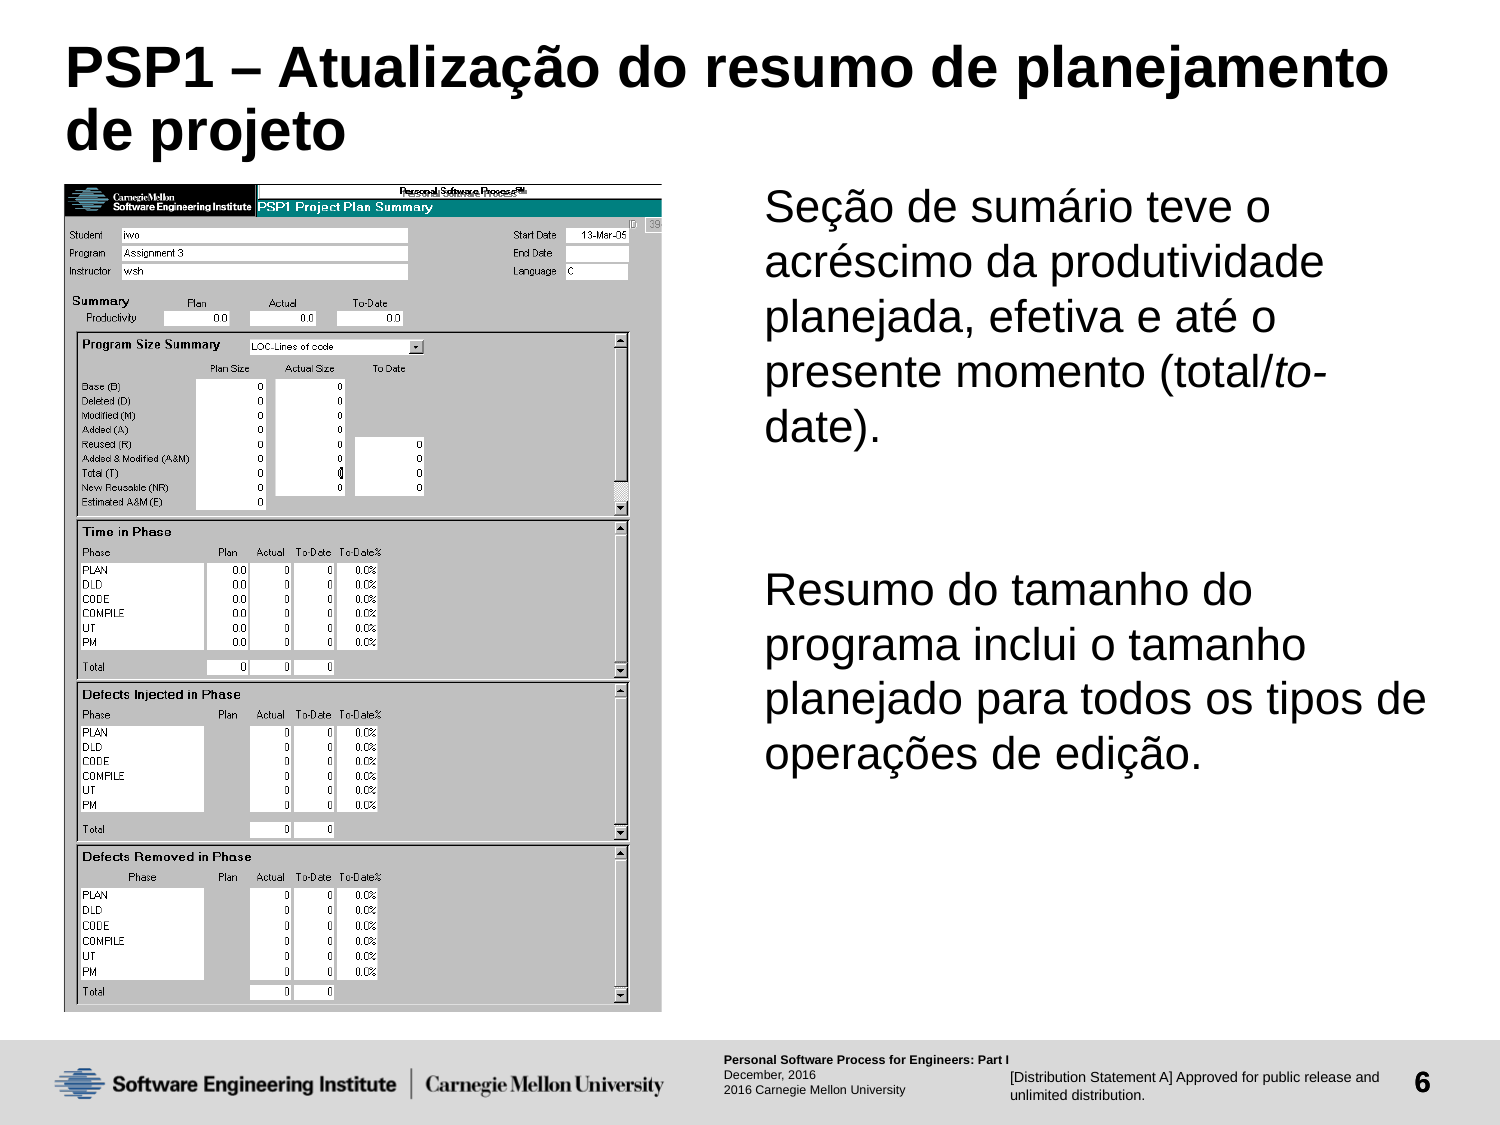

# PSP1 – Atualização do resumo de planejamento de projeto
Seção de sumário teve o acréscimo da produtividade planejada, efetiva e até o presente momento (total/to-date).
Resumo do tamanho do programa inclui o tamanho planejado para todos os tipos de operações de edição.